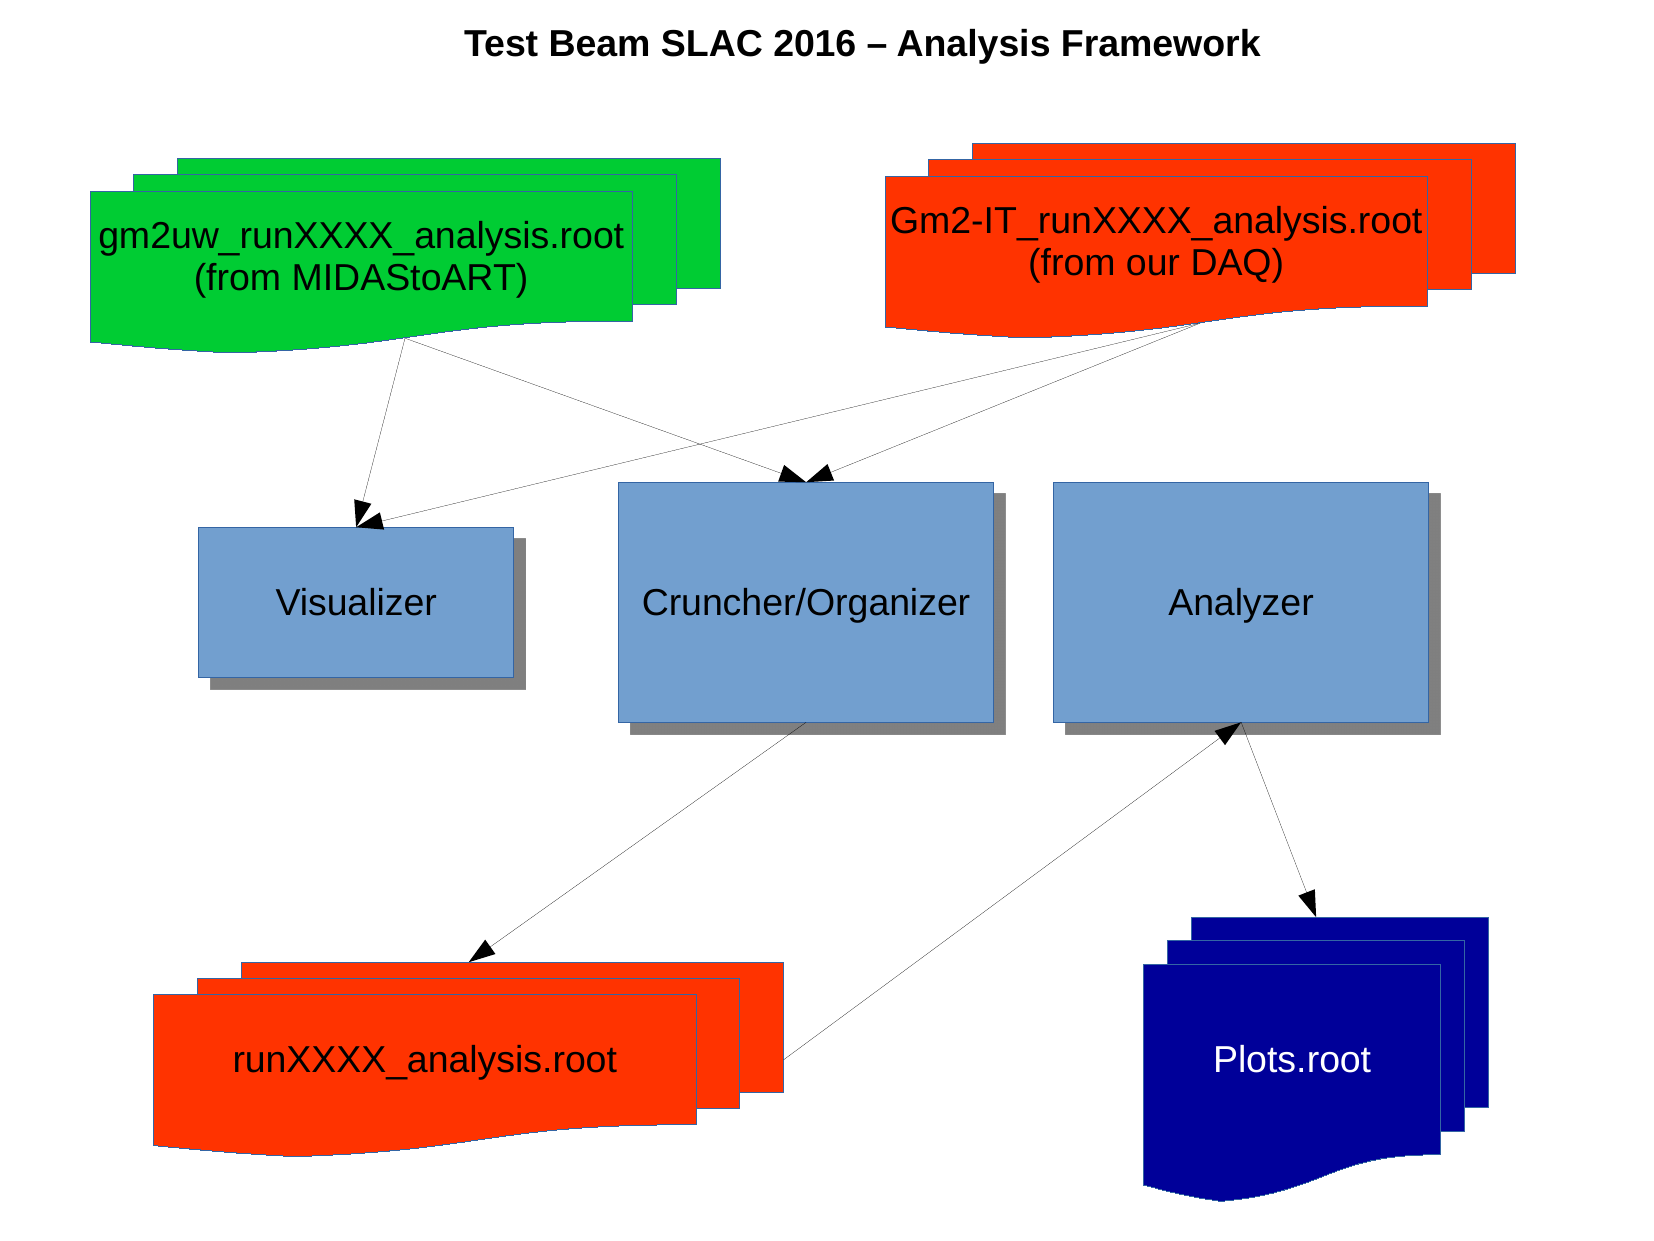

Test Beam SLAC 2016 – Analysis Framework
Gm2-IT_runXXXX_analysis.root
(from our DAQ)
gm2uw_runXXXX_analysis.root
(from MIDAStoART)
Cruncher/Organizer
Analyzer
Visualizer
Plots.root
runXXXX_analysis.root